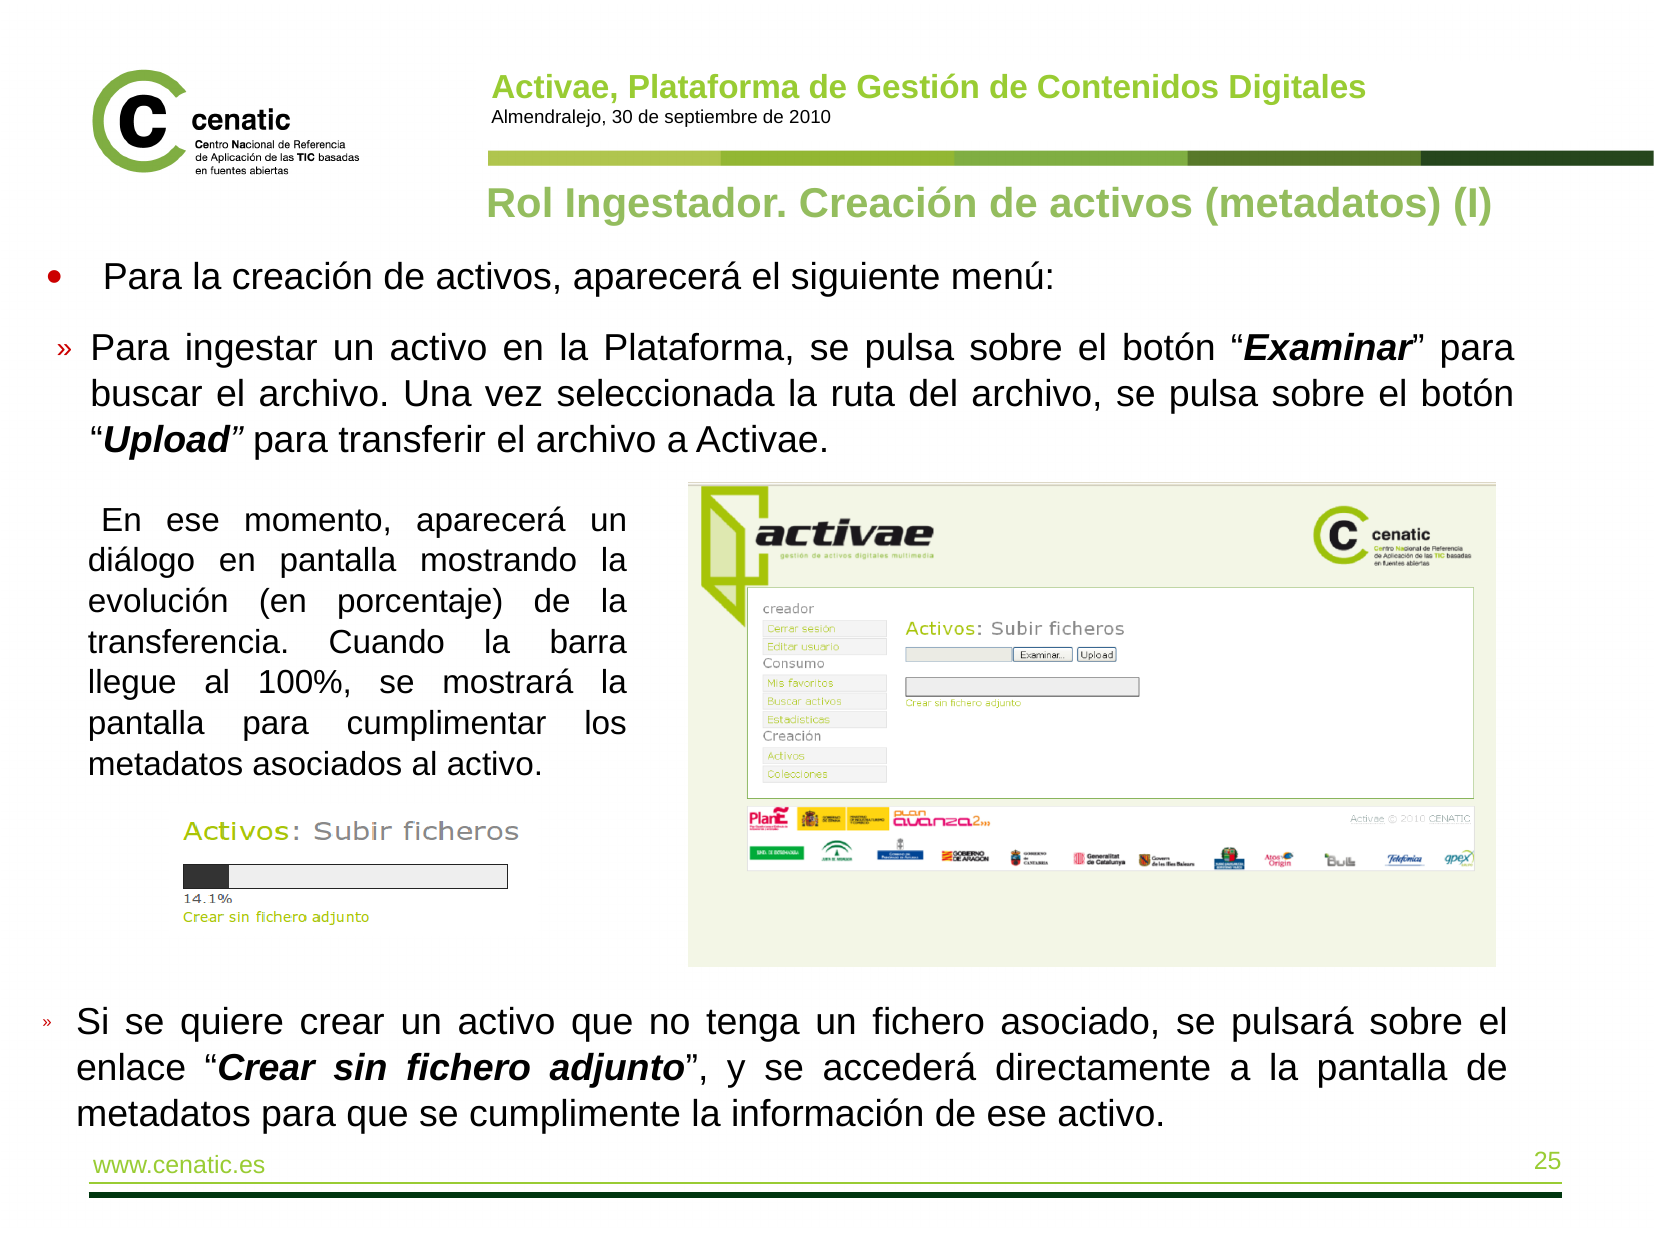

# Rol Ingestador. Creación de activos (metadatos) (I)
Para la creación de activos, aparecerá el siguiente menú:
Para ingestar un activo en la Plataforma, se pulsa sobre el botón “Examinar” para buscar el archivo. Una vez seleccionada la ruta del archivo, se pulsa sobre el botón “Upload” para transferir el archivo a Activae.
 En ese momento, aparecerá un diálogo en pantalla mostrando la evolución (en porcentaje) de la transferencia. Cuando la barra llegue al 100%, se mostrará la pantalla para cumplimentar los metadatos asociados al activo.
Si se quiere crear un activo que no tenga un fichero asociado, se pulsará sobre el enlace “Crear sin fichero adjunto”, y se accederá directamente a la pantalla de metadatos para que se cumplimente la información de ese activo.
25
www.cenatic.es